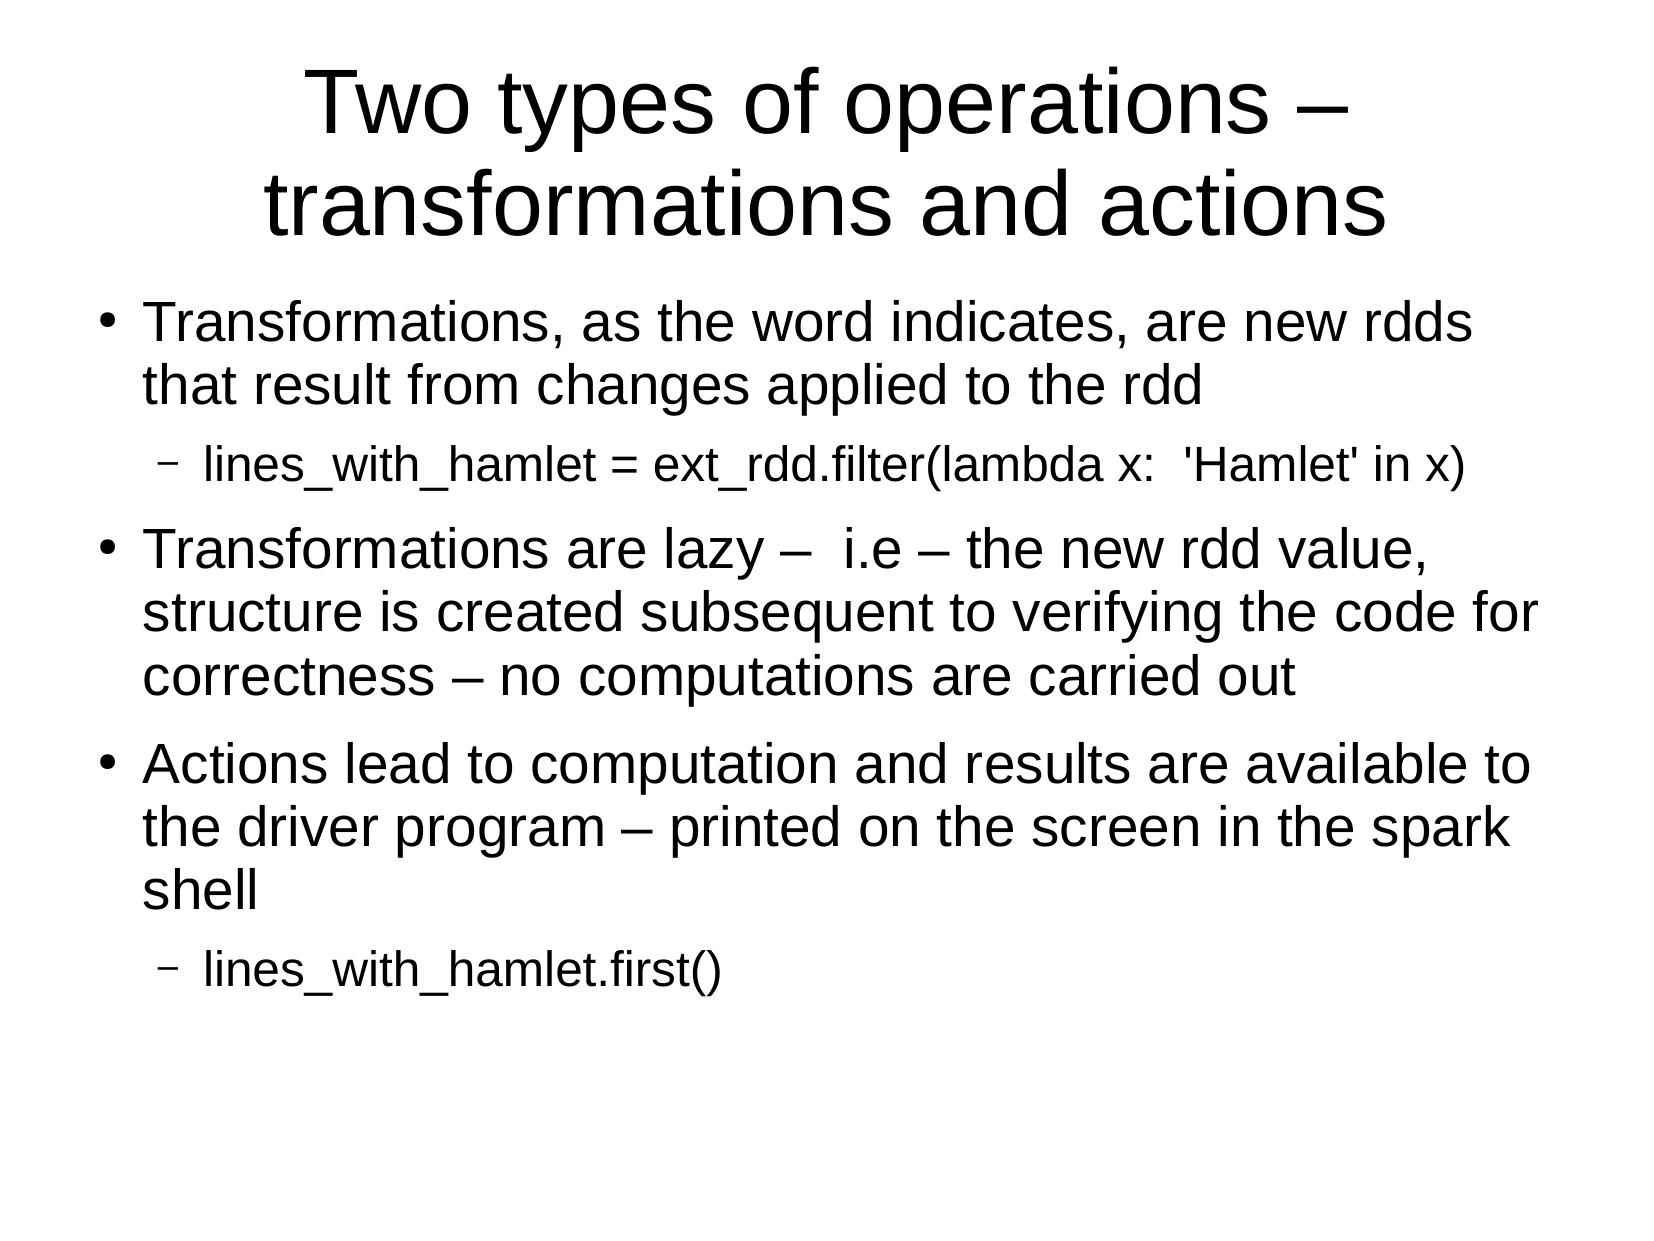

# Two types of operations – transformations and actions
Transformations, as the word indicates, are new rdds that result from changes applied to the rdd
lines_with_hamlet = ext_rdd.filter(lambda x: 'Hamlet' in x)
Transformations are lazy – i.e – the new rdd value, structure is created subsequent to verifying the code for correctness – no computations are carried out
Actions lead to computation and results are available to the driver program – printed on the screen in the spark shell
lines_with_hamlet.first()